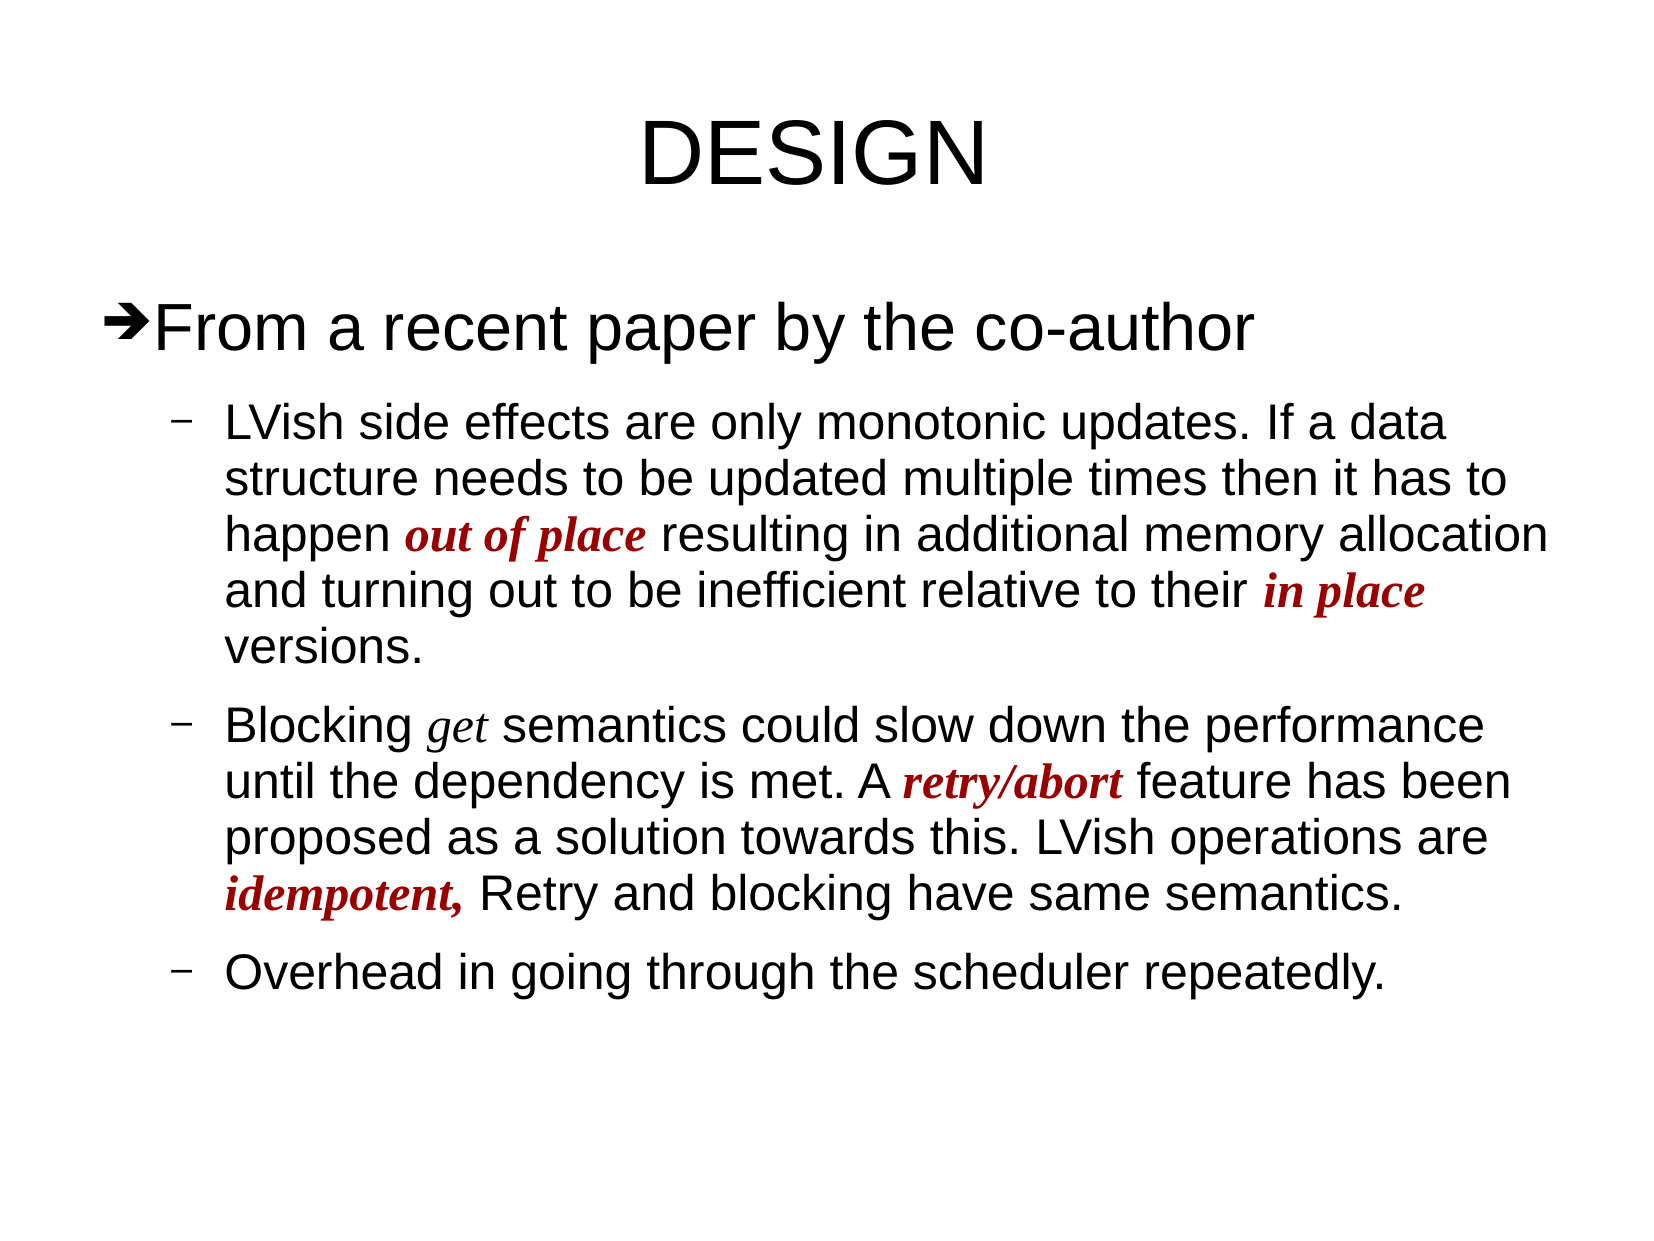

# DESIGN
From a recent paper by the co-author
LVish side effects are only monotonic updates. If a data structure needs to be updated multiple times then it has to happen out of place resulting in additional memory allocation and turning out to be inefficient relative to their in place versions.
Blocking get semantics could slow down the performance until the dependency is met. A retry/abort feature has been proposed as a solution towards this. LVish operations are idempotent, Retry and blocking have same semantics.
Overhead in going through the scheduler repeatedly.